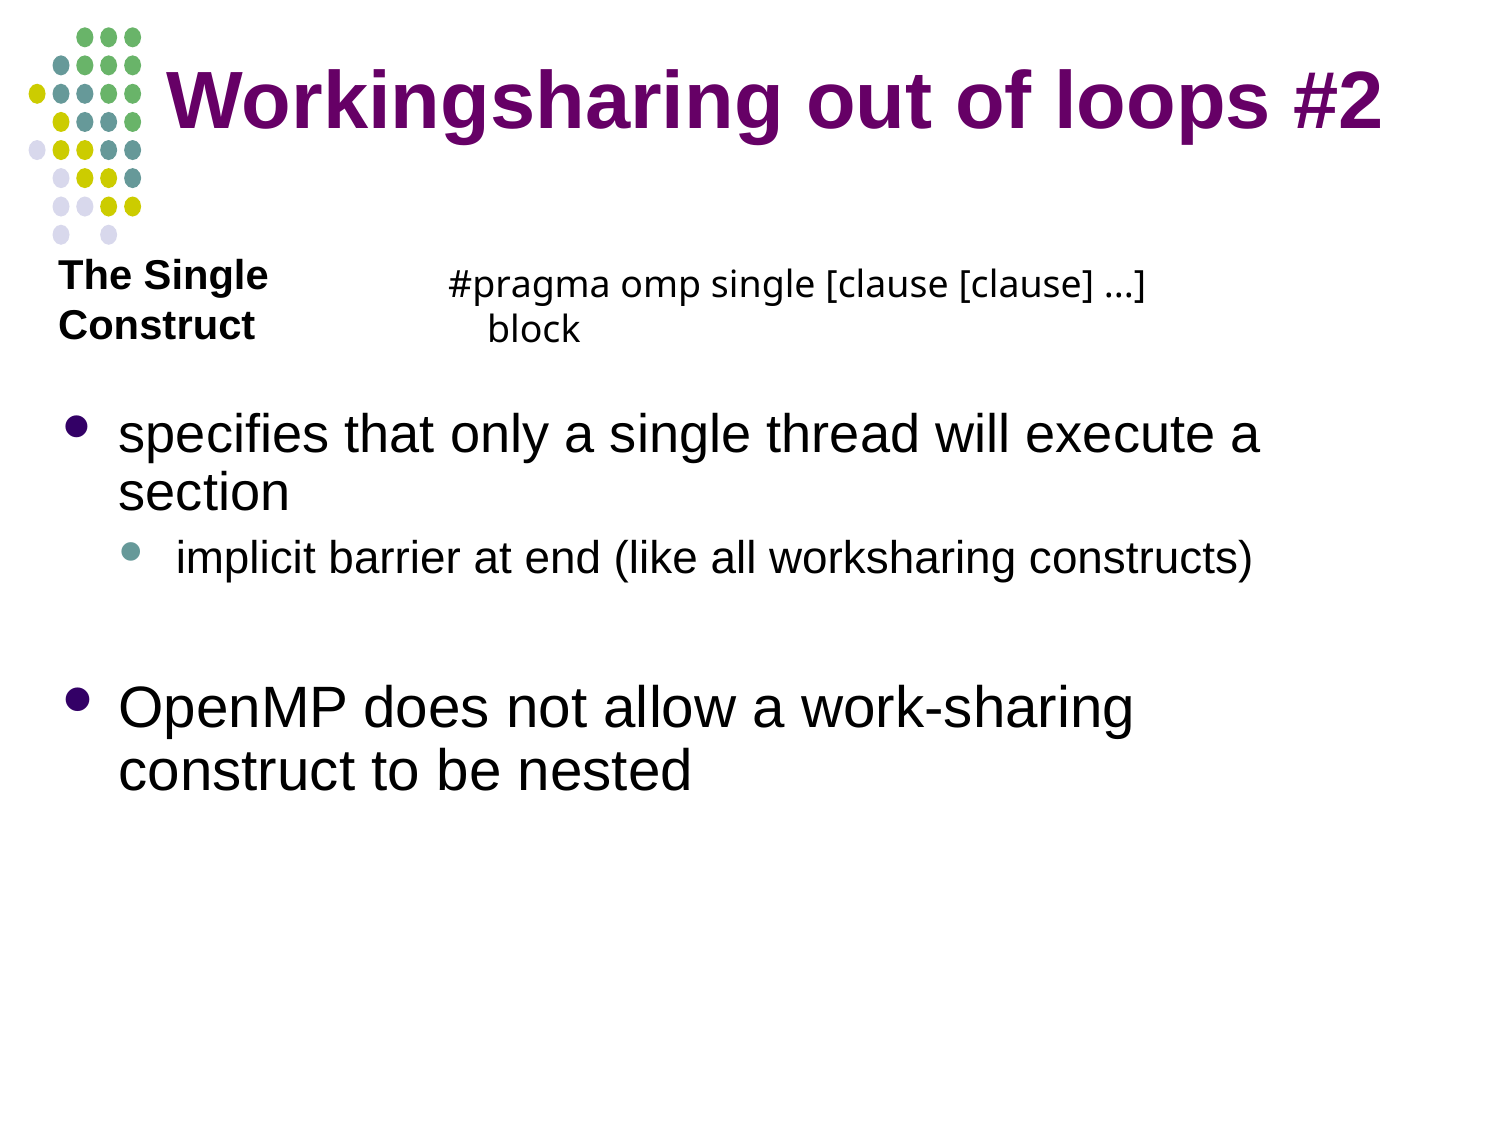

# Workingsharing out of loops #2
The Single Construct
#pragma omp single [clause [clause] ...]
 block
specifies that only a single thread will execute a section
implicit barrier at end (like all worksharing constructs)
OpenMP does not allow a work-sharing construct to be nested